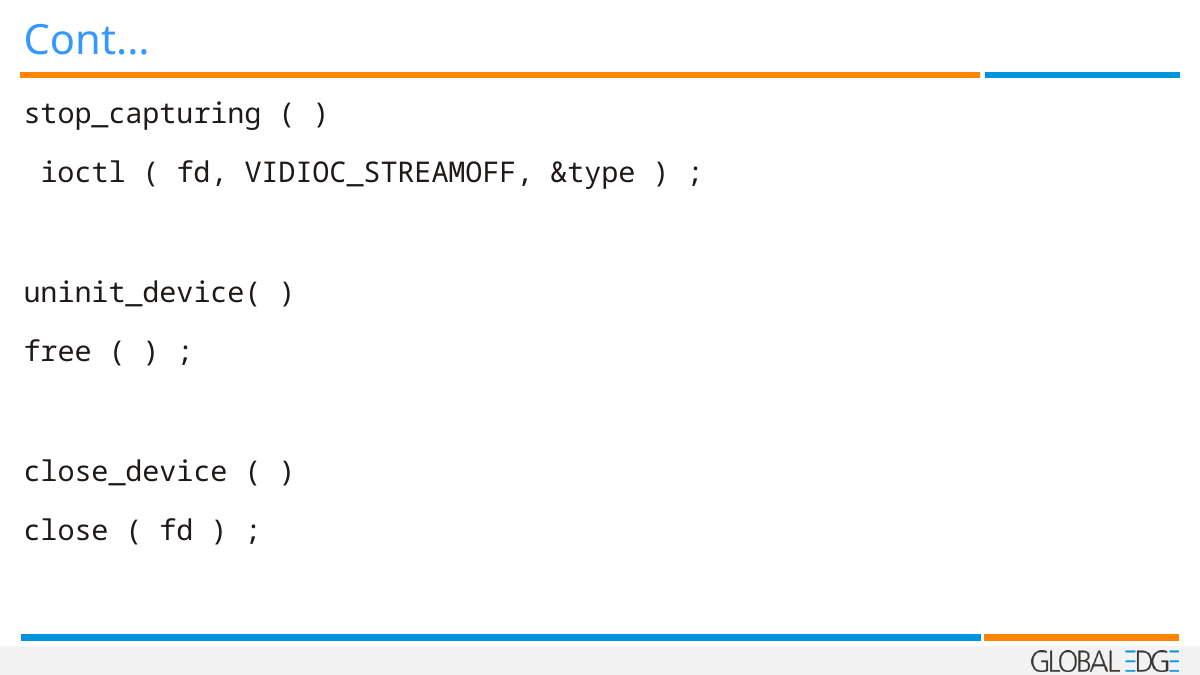

Cont...
#
stop_capturing ( )
 ioctl ( fd, VIDIOC_STREAMOFF, &type ) ;
uninit_device( )
free ( ) ;
close_device ( )
close ( fd ) ;